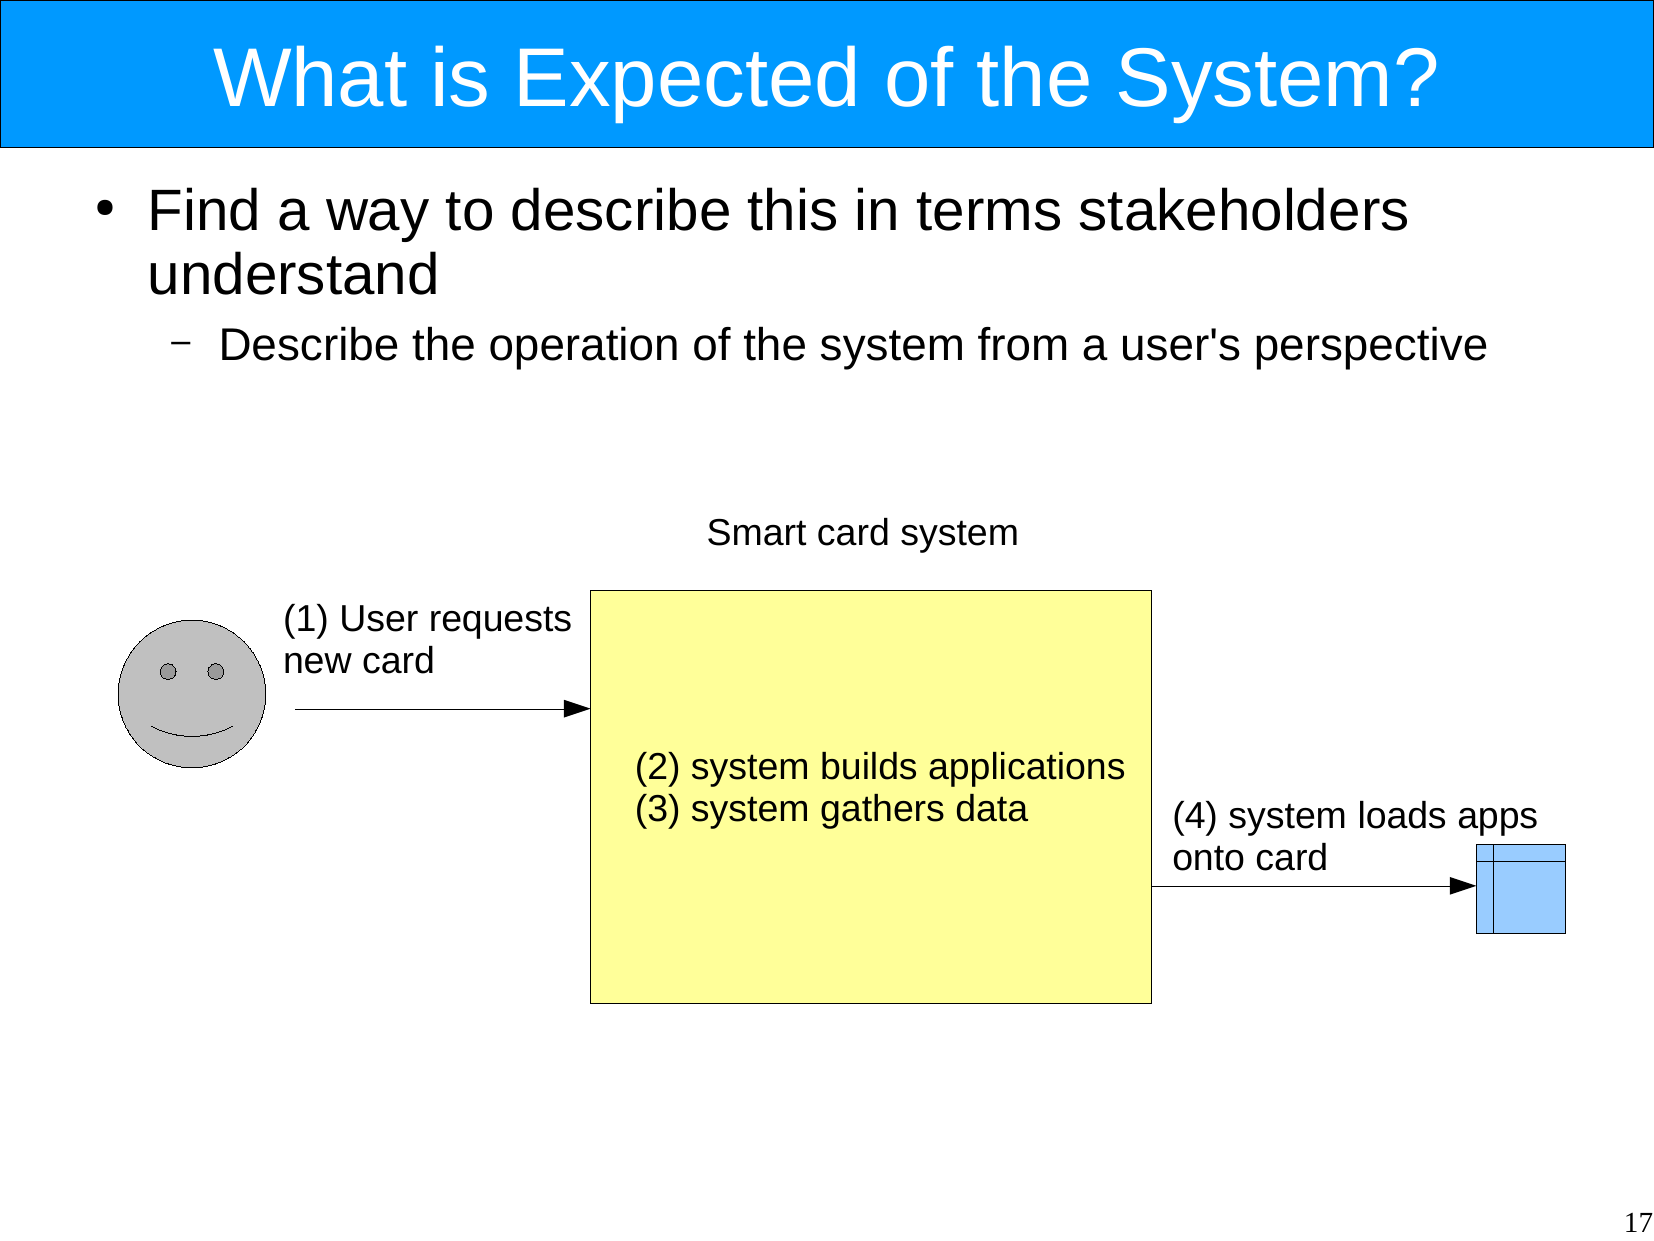

# What is Expected of the System?
Find a way to describe this in terms stakeholders understand
Describe the operation of the system from a user's perspective
Smart card system
(1) User requests
new card
(2) system builds applications
(3) system gathers data
(4) system loads apps
onto card
17